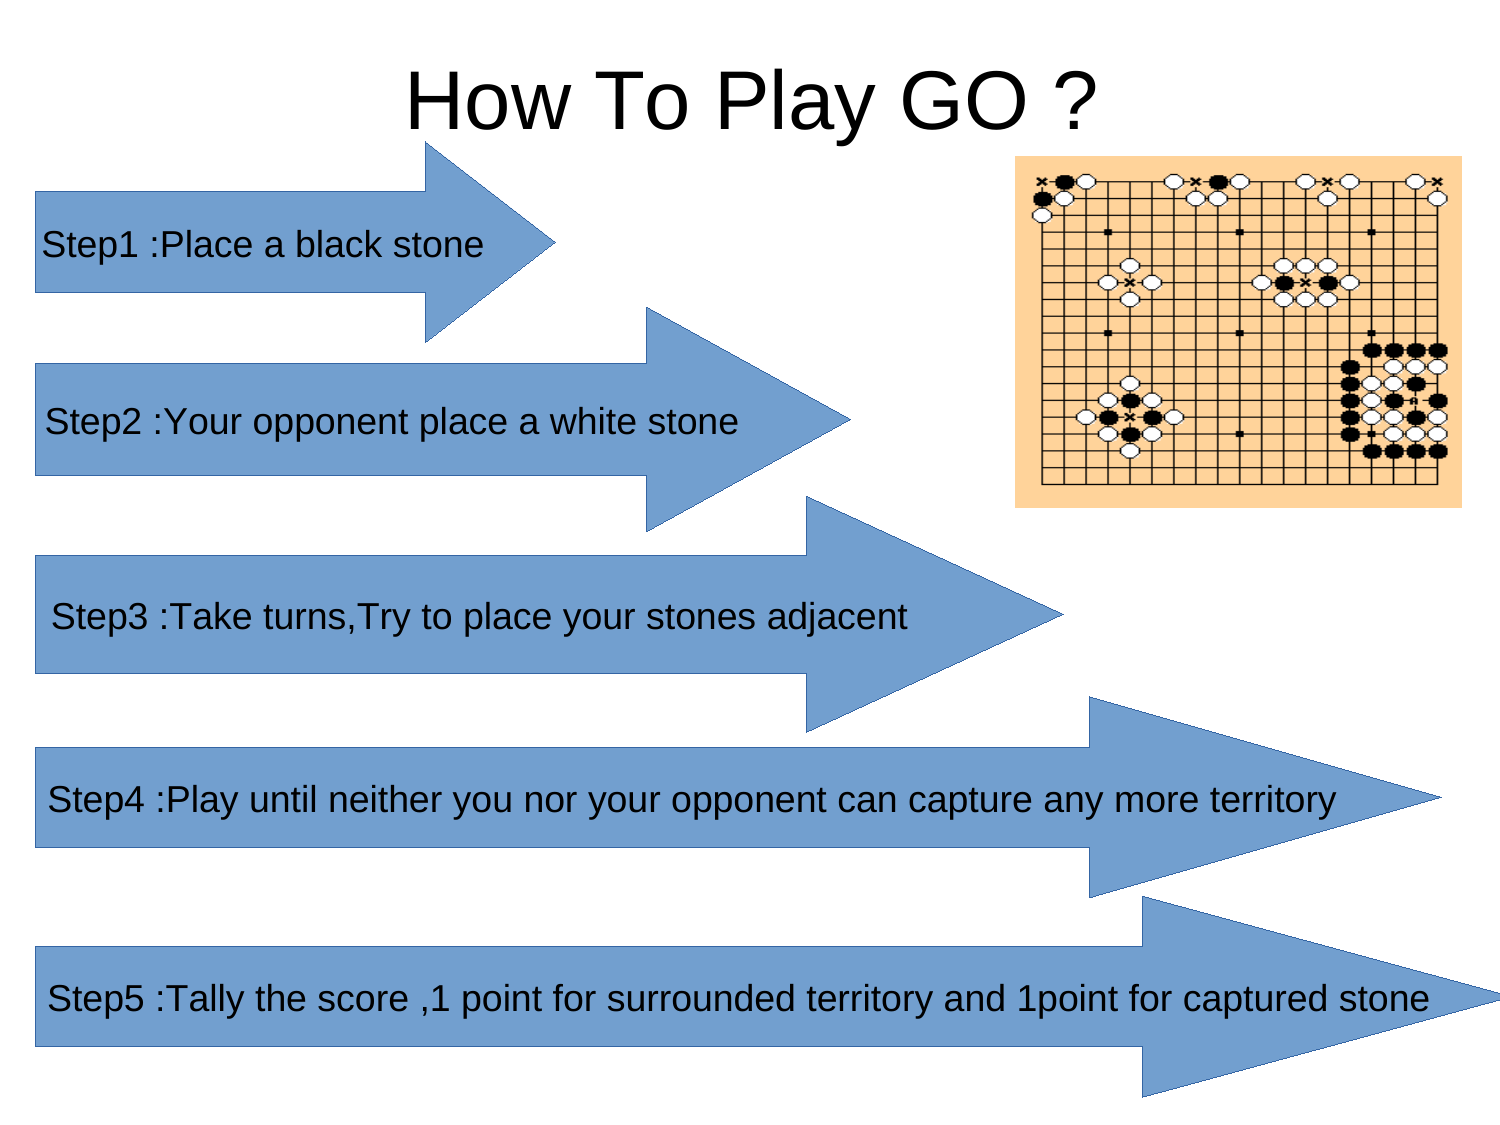

How To Play GO ?
 Step1 :Place a black stone
Step2 :Your opponent place a white stone
Step3 :Take turns,Try to place your stones adjacent
 Step4 :Play until neither you nor your opponent can capture any more territory
 Step5 :Tally the score ,1 point for surrounded territory and 1point for captured stone